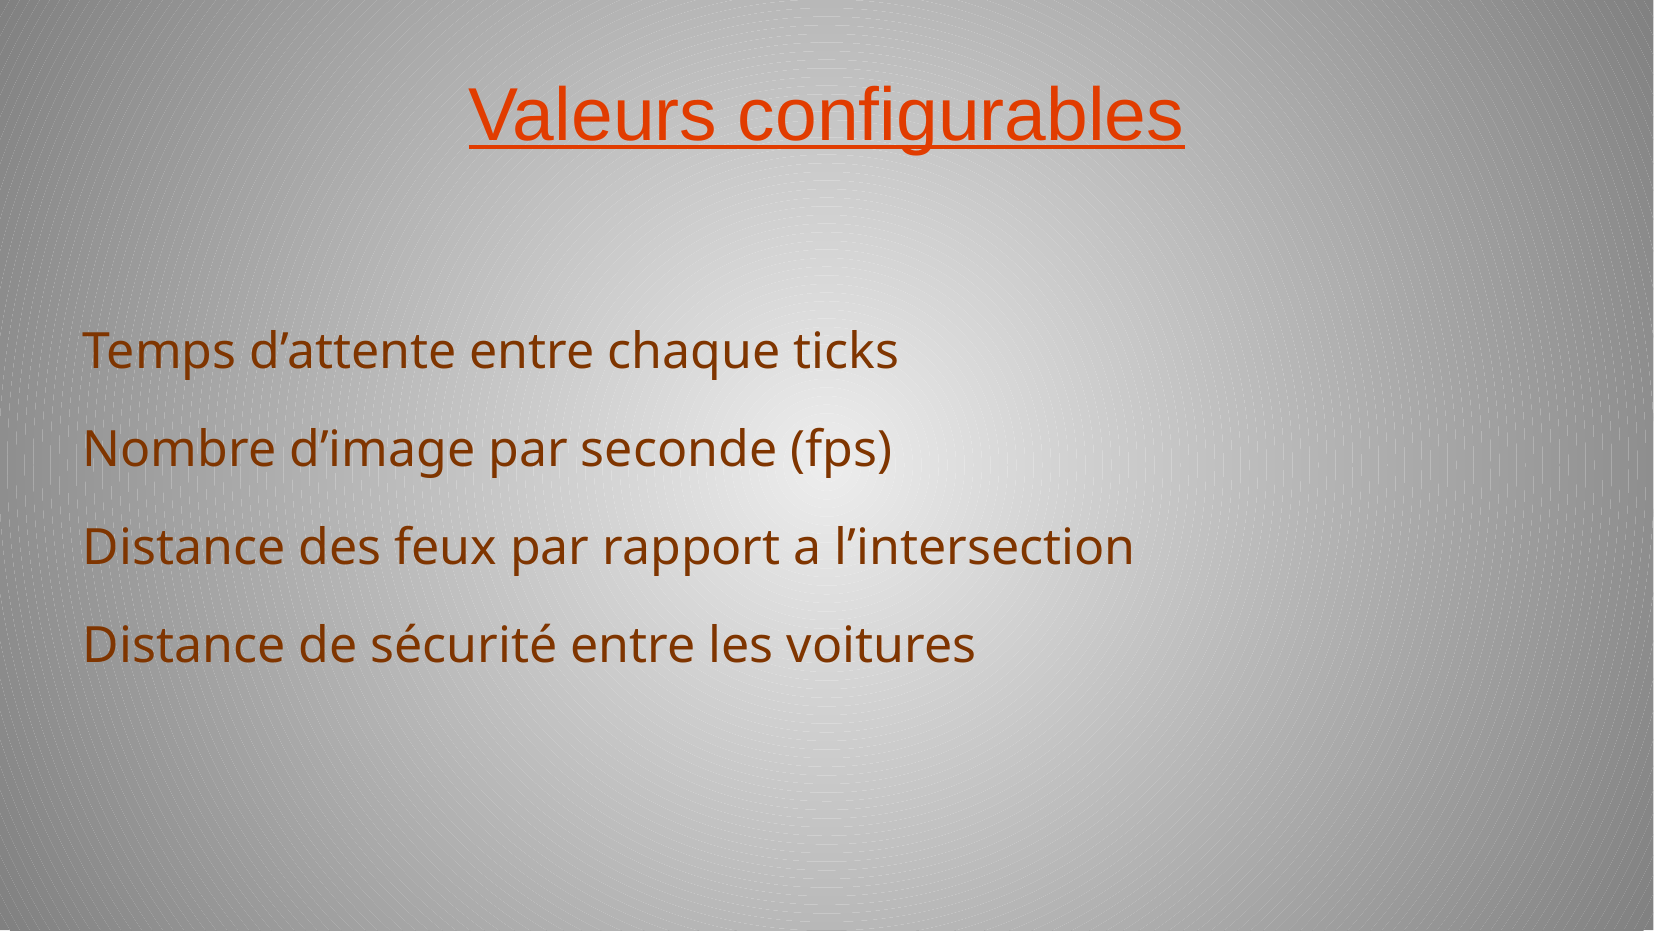

# Valeurs configurables
Temps d’attente entre chaque ticks
Nombre d’image par seconde (fps)
Distance des feux par rapport a l’intersection
Distance de sécurité entre les voitures